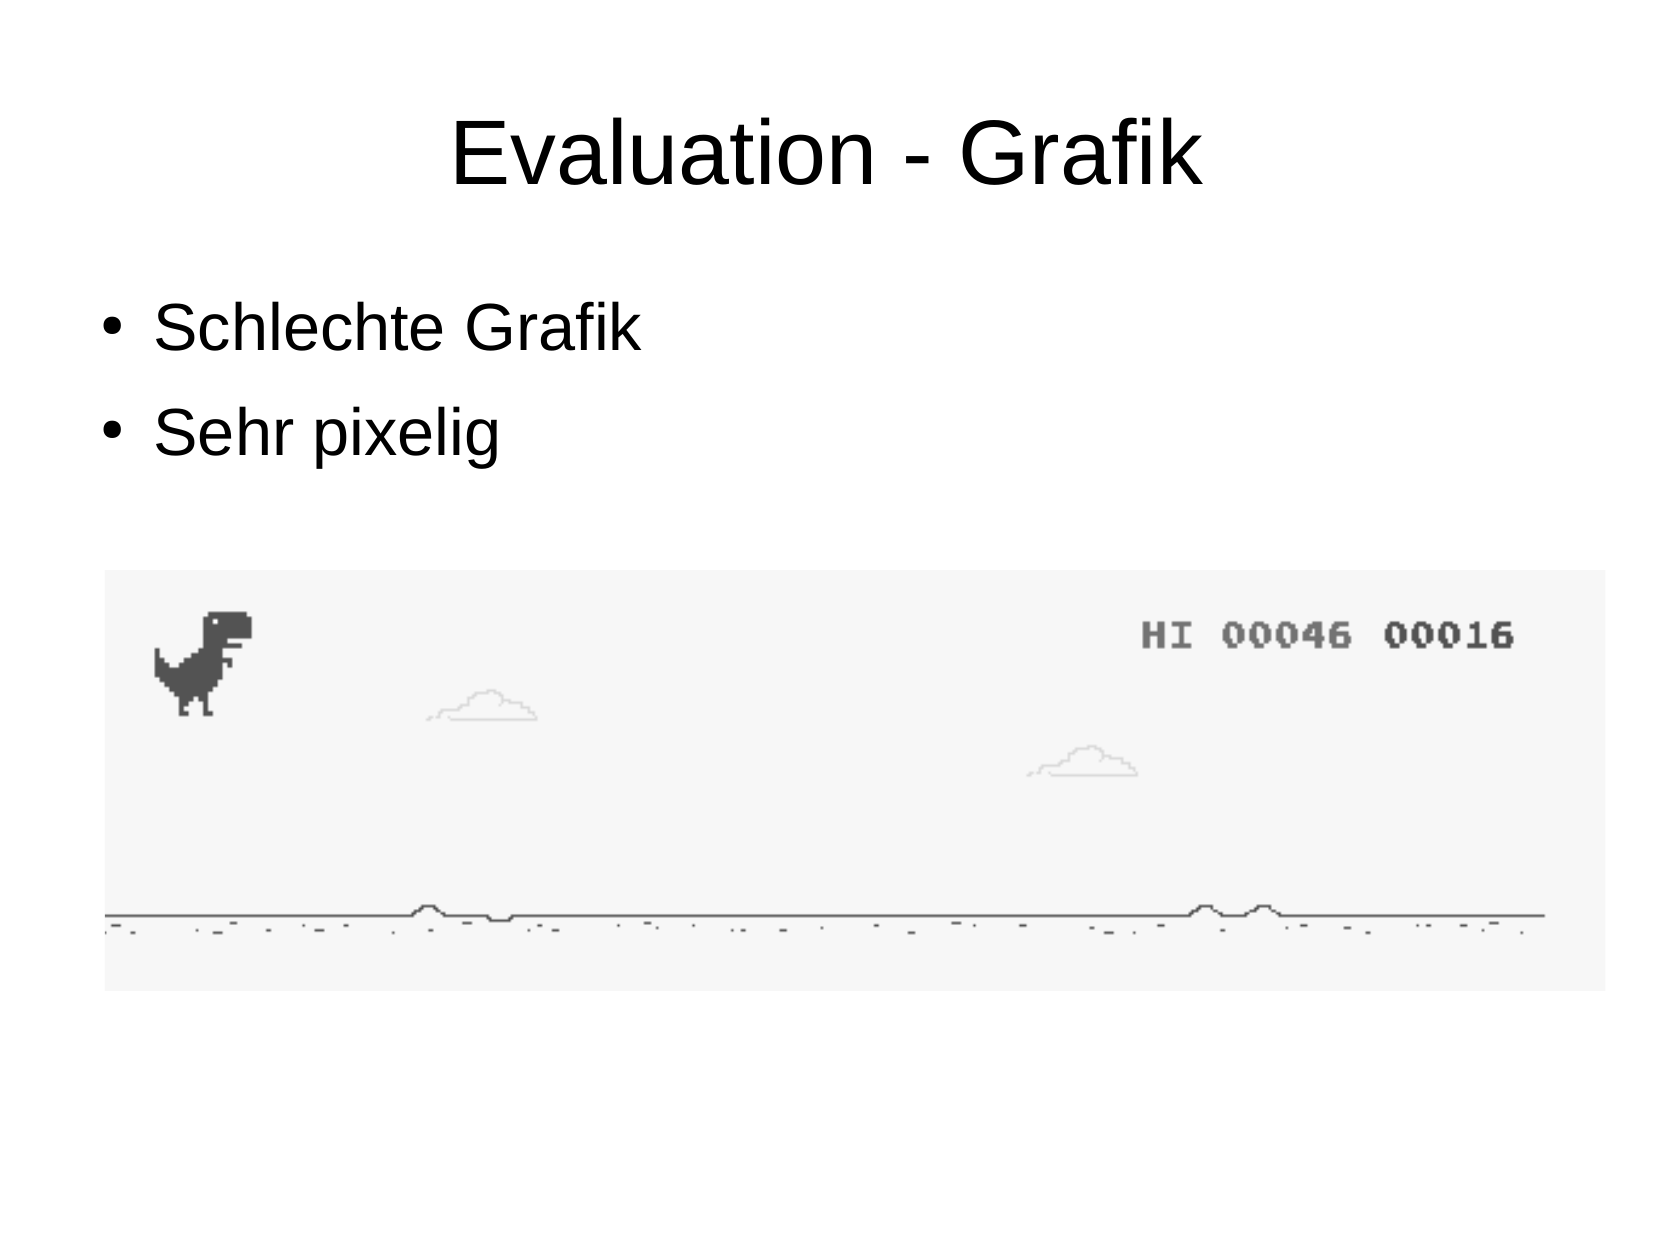

# Evaluation - Grafik
Schlechte Grafik
Sehr pixelig